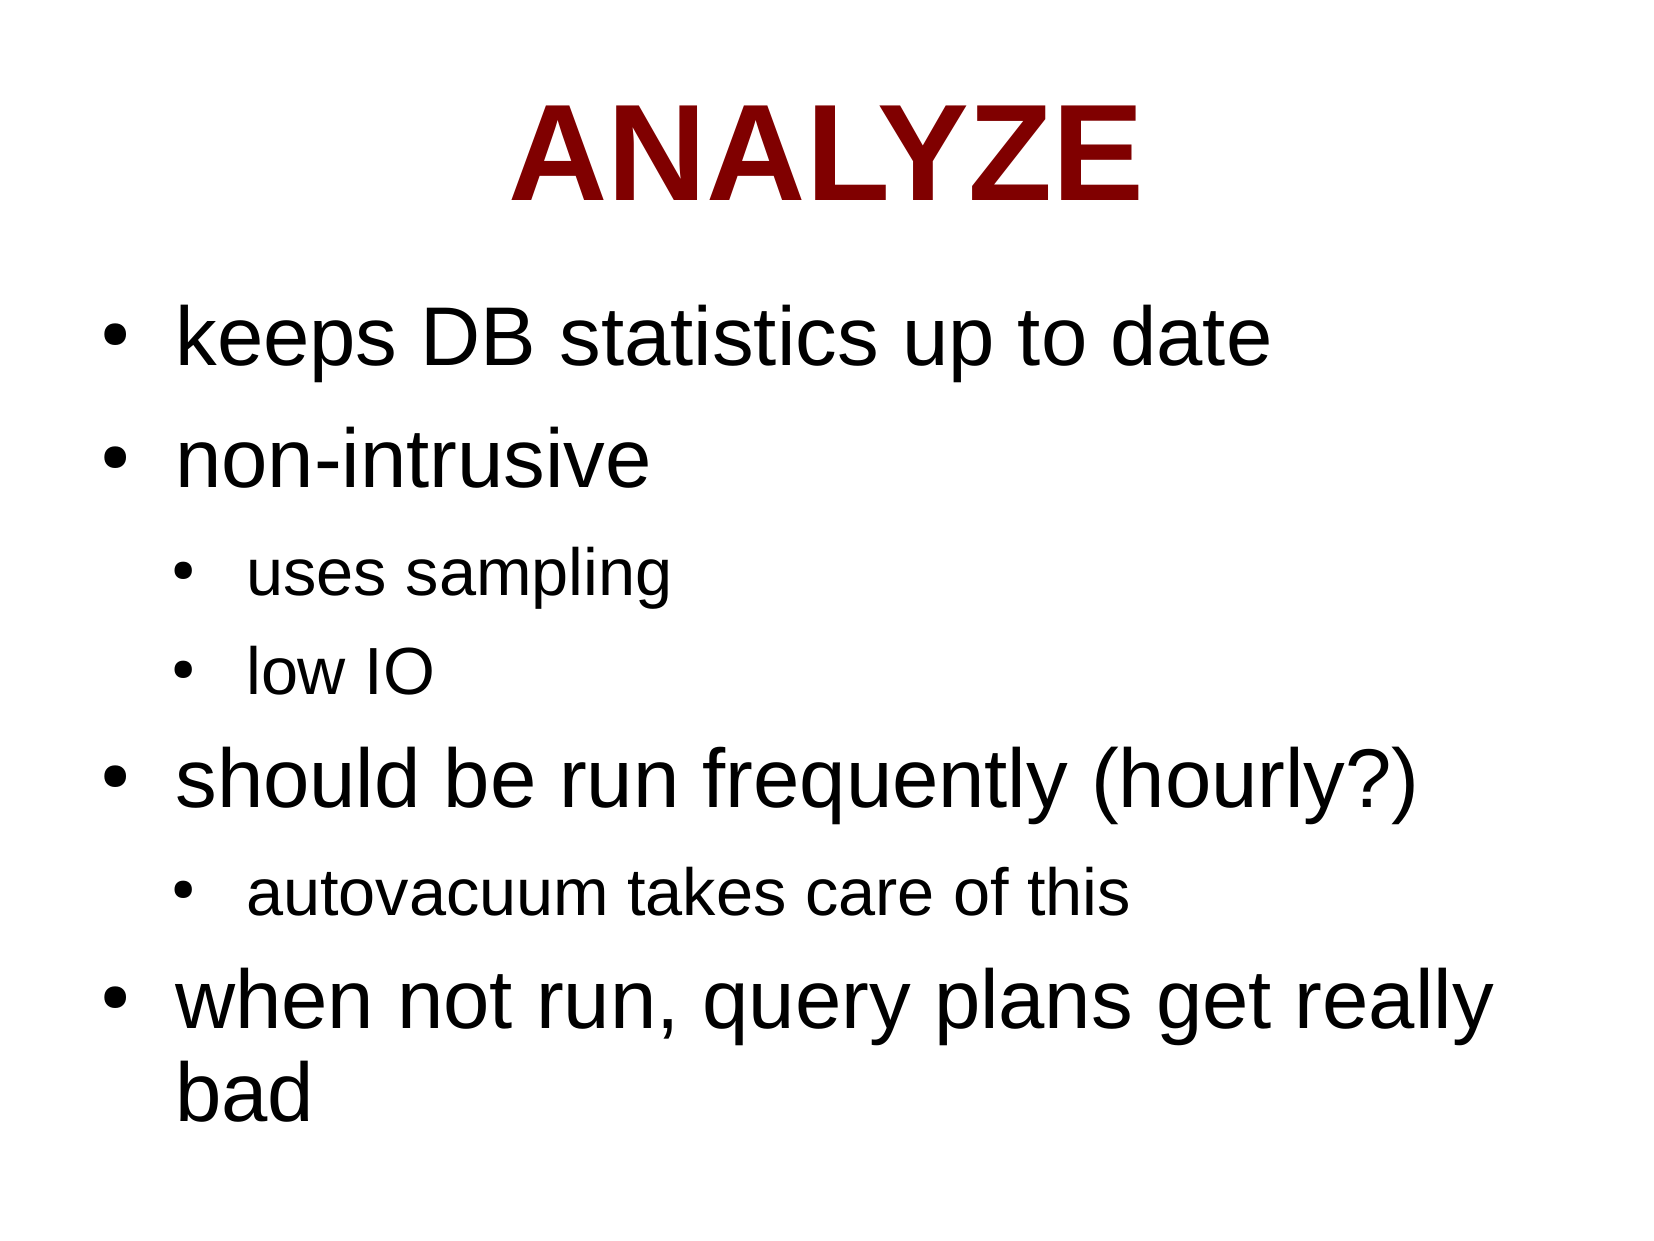

# ANALYZE
keeps DB statistics up to date
non-intrusive
uses sampling
low IO
should be run frequently (hourly?)
autovacuum takes care of this
when not run, query plans get really bad